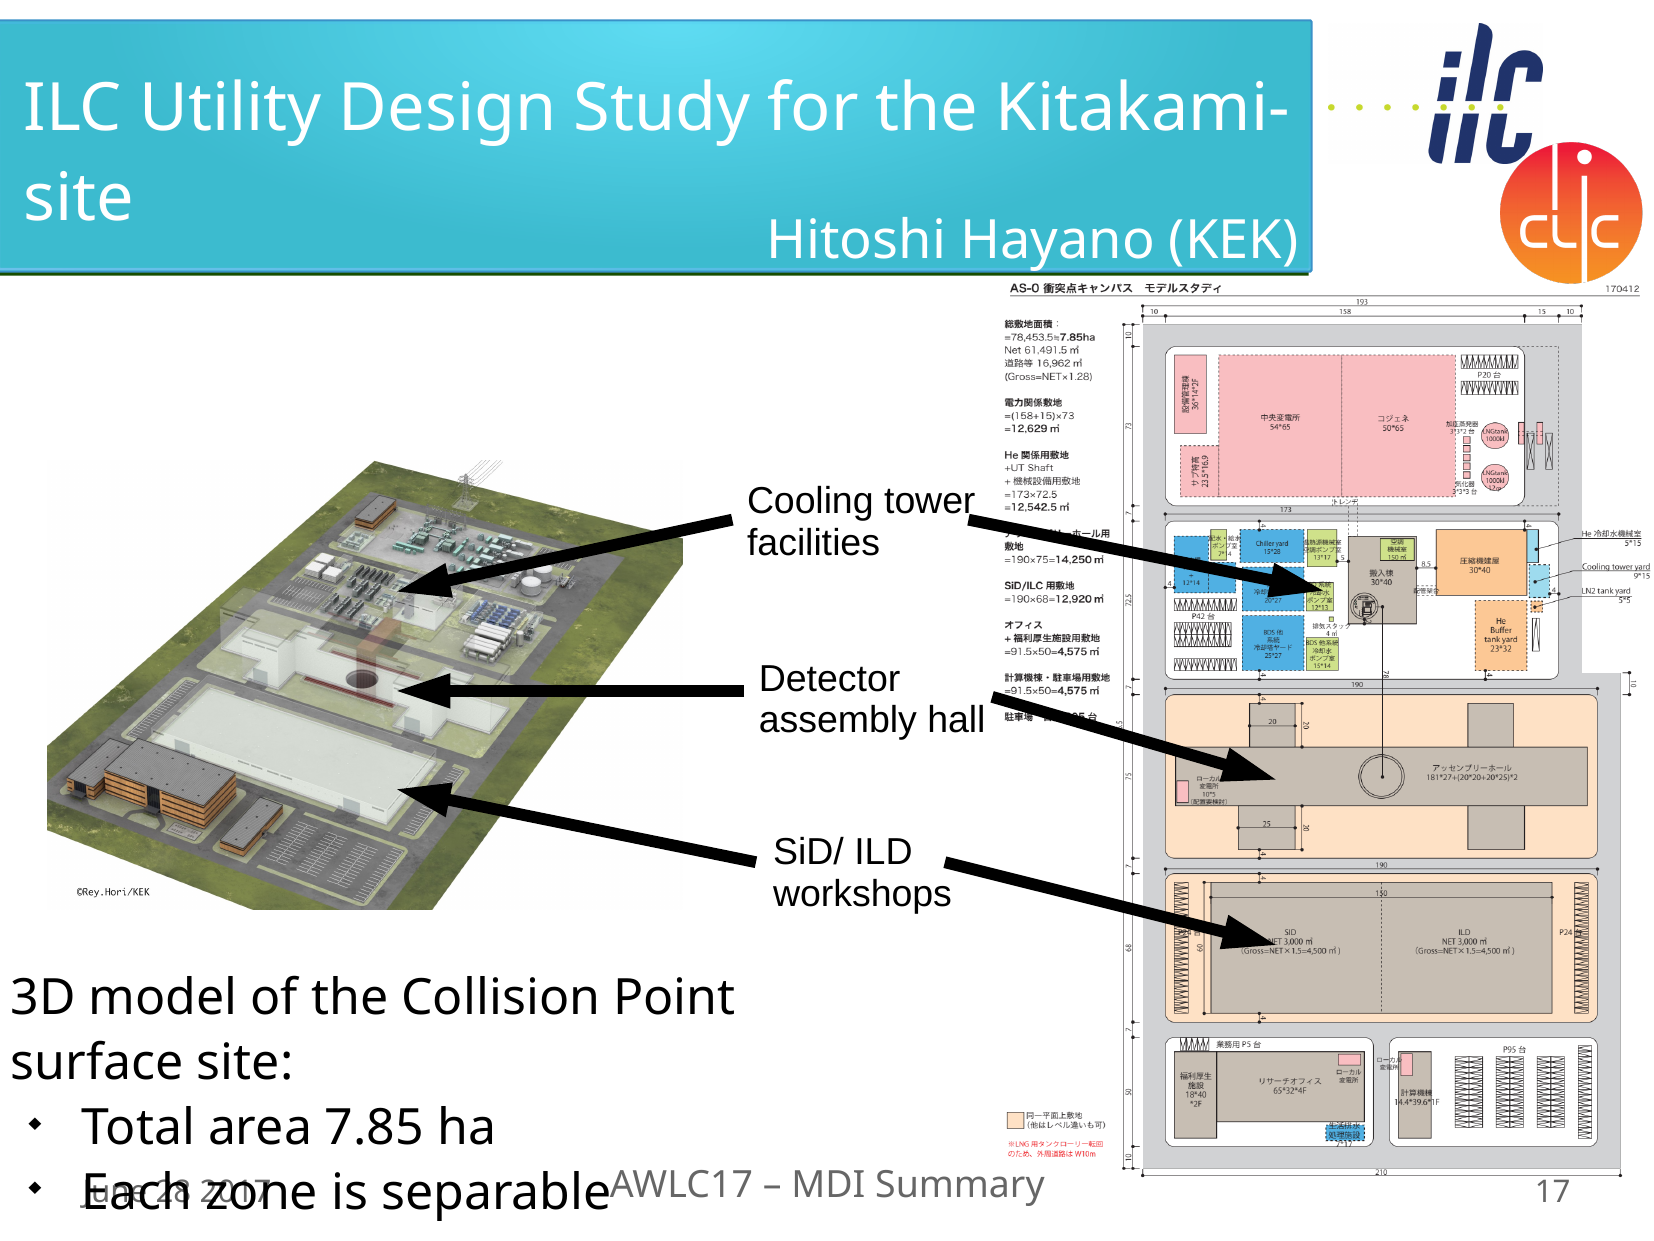

# ILC Utility Design Study for the Kitakami-site
Hitoshi Hayano (KEK)
Cooling tower facilities
Detector
assembly hall
SiD/ ILD
workshops
3D model of the Collision Point surface site:
Total area 7.85 ha
Each zone is separable
17